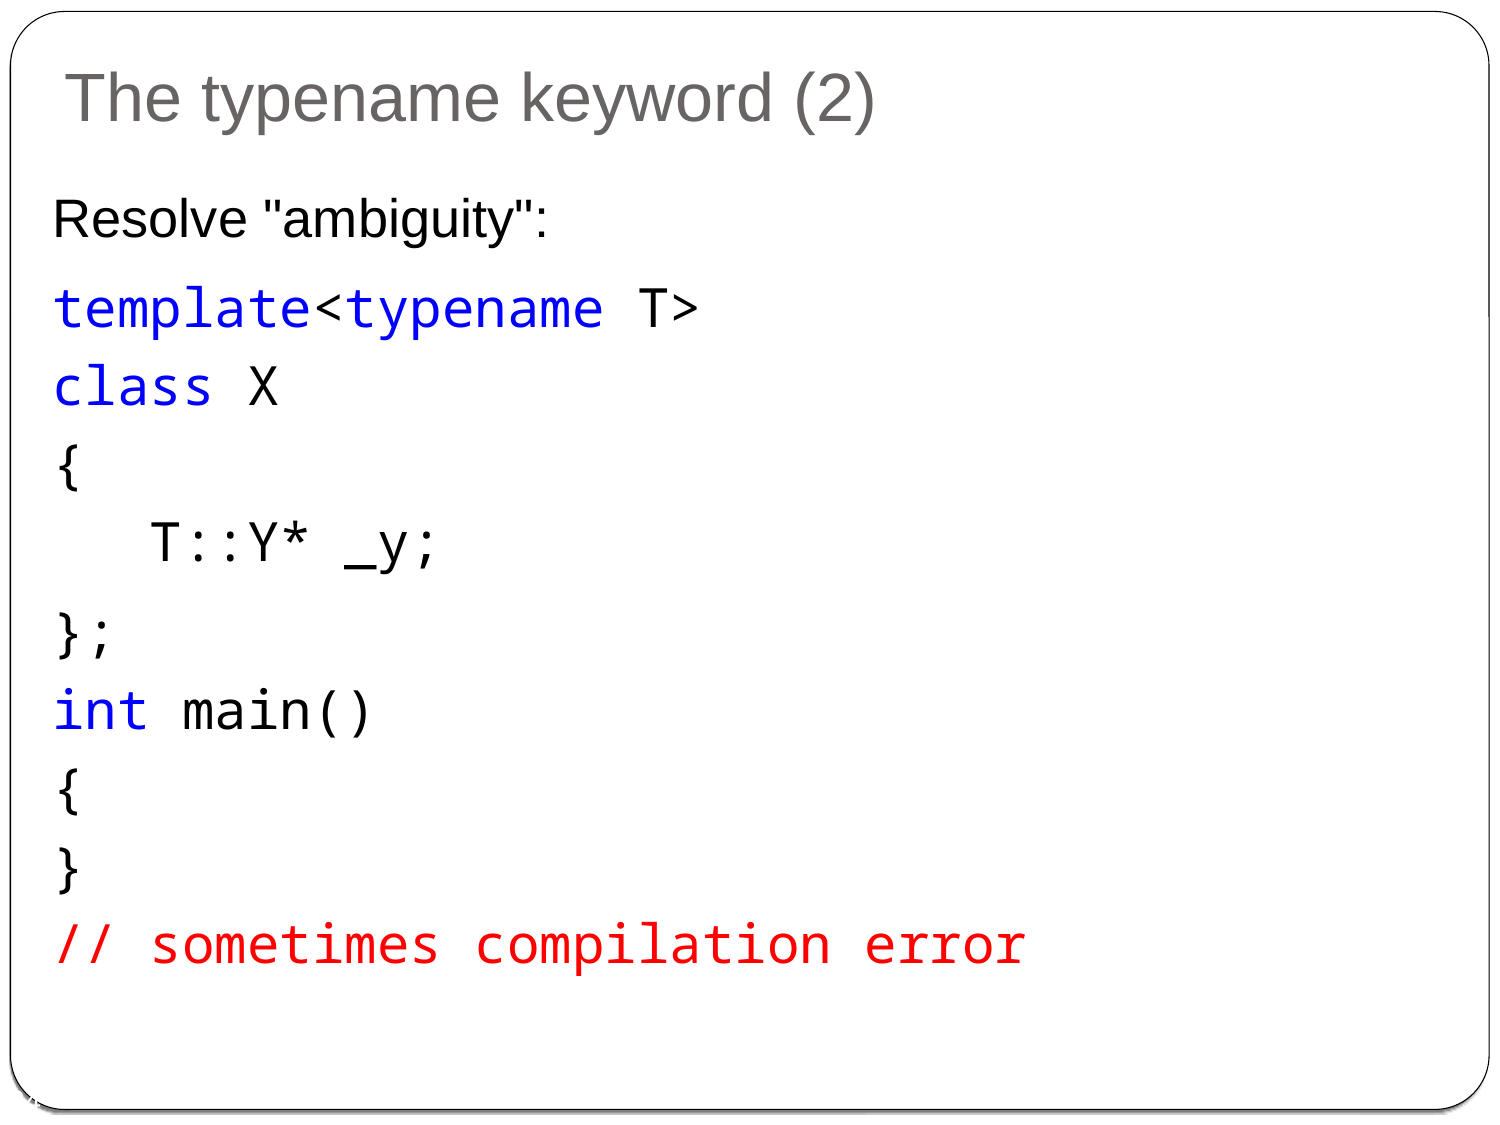

# The typename keyword (2)
Resolve "ambiguity":
template<typename T>
class X
{
   T::Y* _y;
};
int main()
{
}
// sometimes compilation error